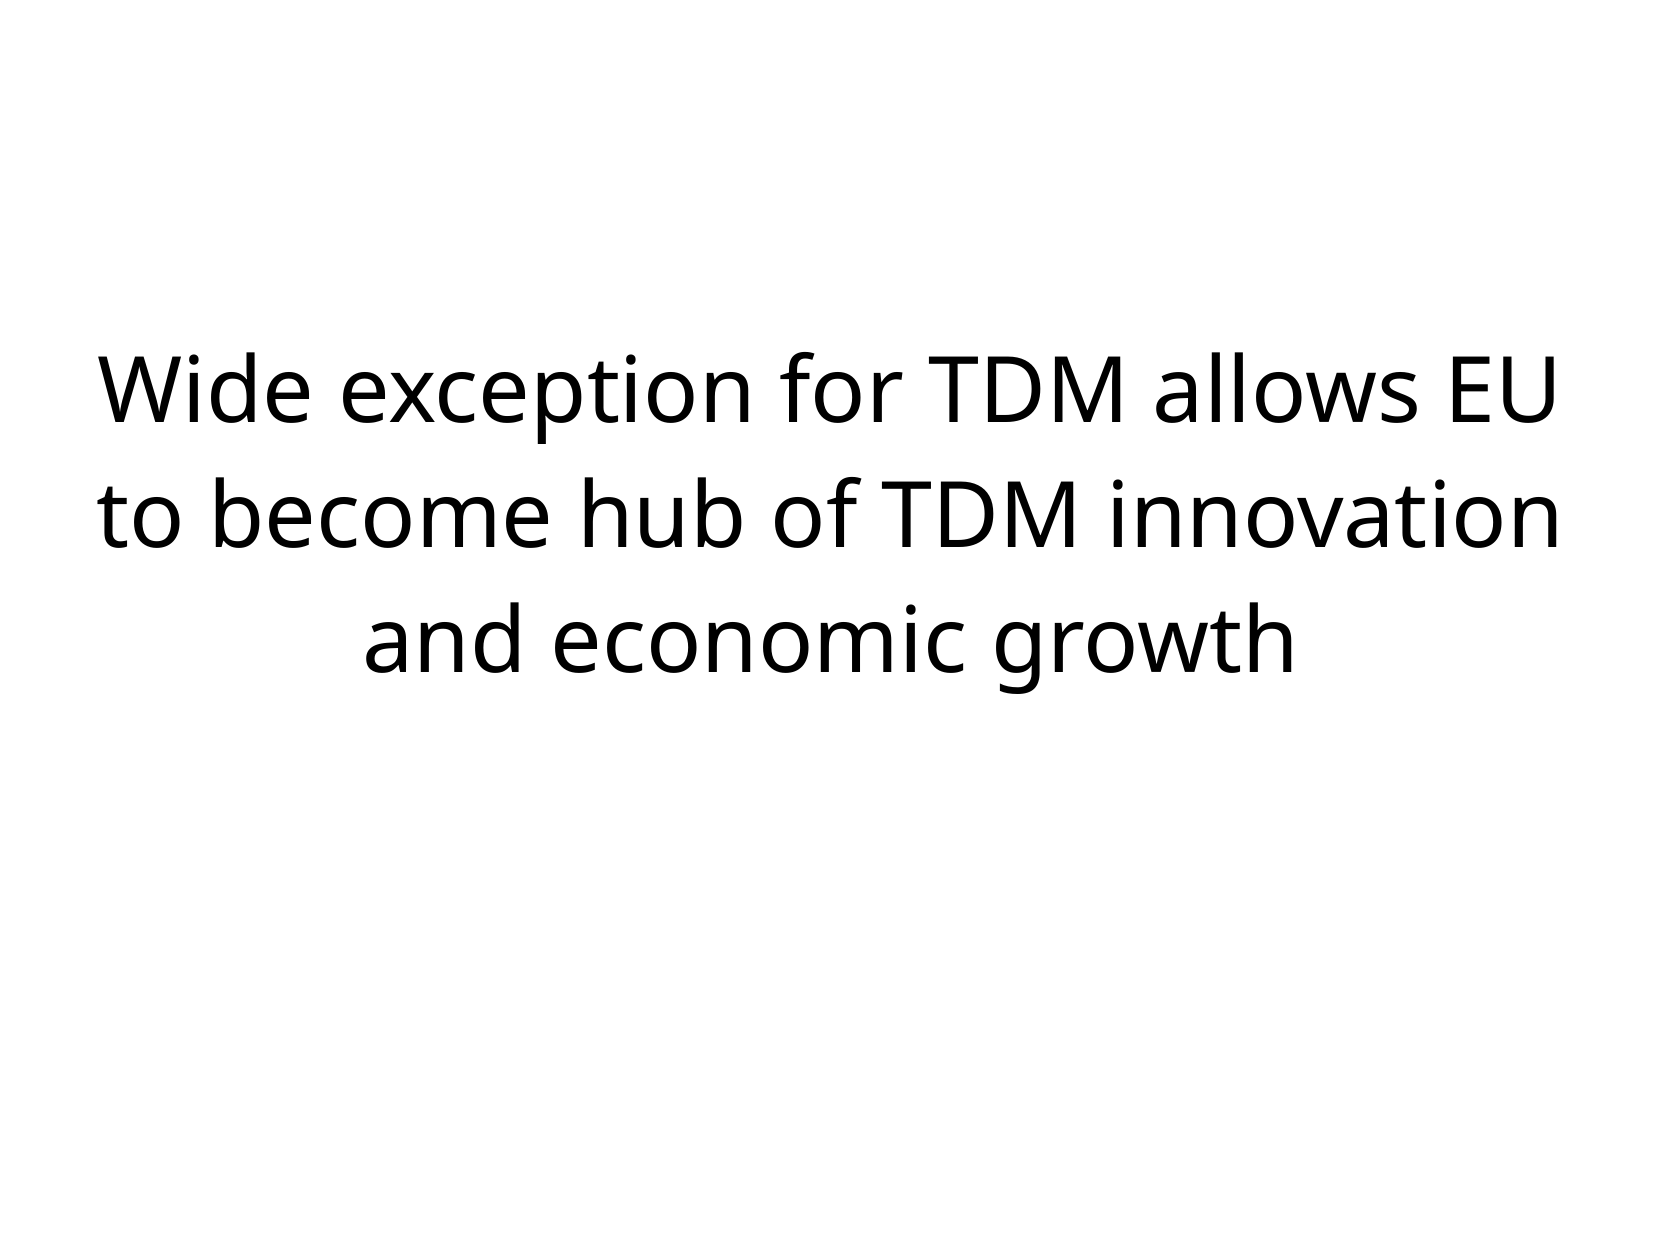

# Wide exception for TDM allows EU to become hub of TDM innovation and economic growth